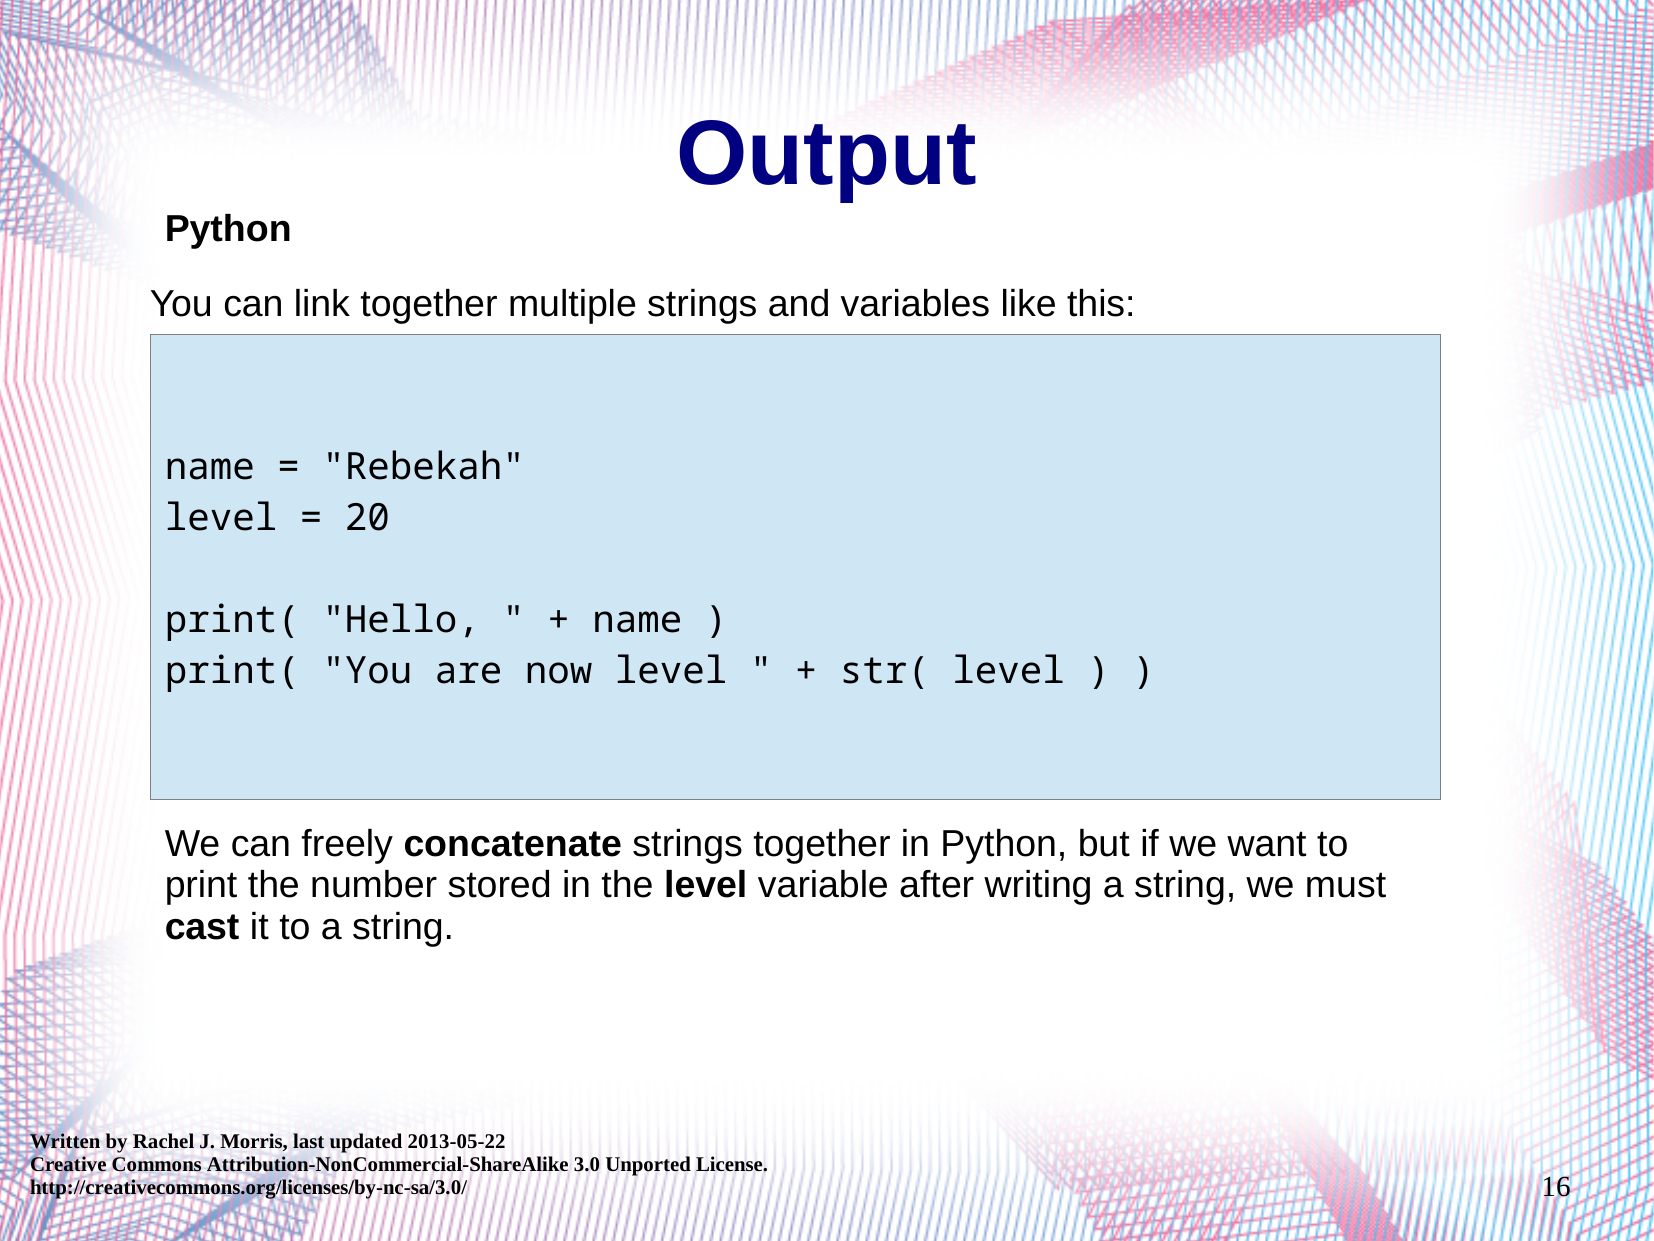

# Output
Python
You can link together multiple strings and variables like this:
name = "Rebekah"
level = 20
print( "Hello, " + name )
print( "You are now level " + str( level ) )
We can freely concatenate strings together in Python, but if we want to print the number stored in the level variable after writing a string, we must cast it to a string.
16